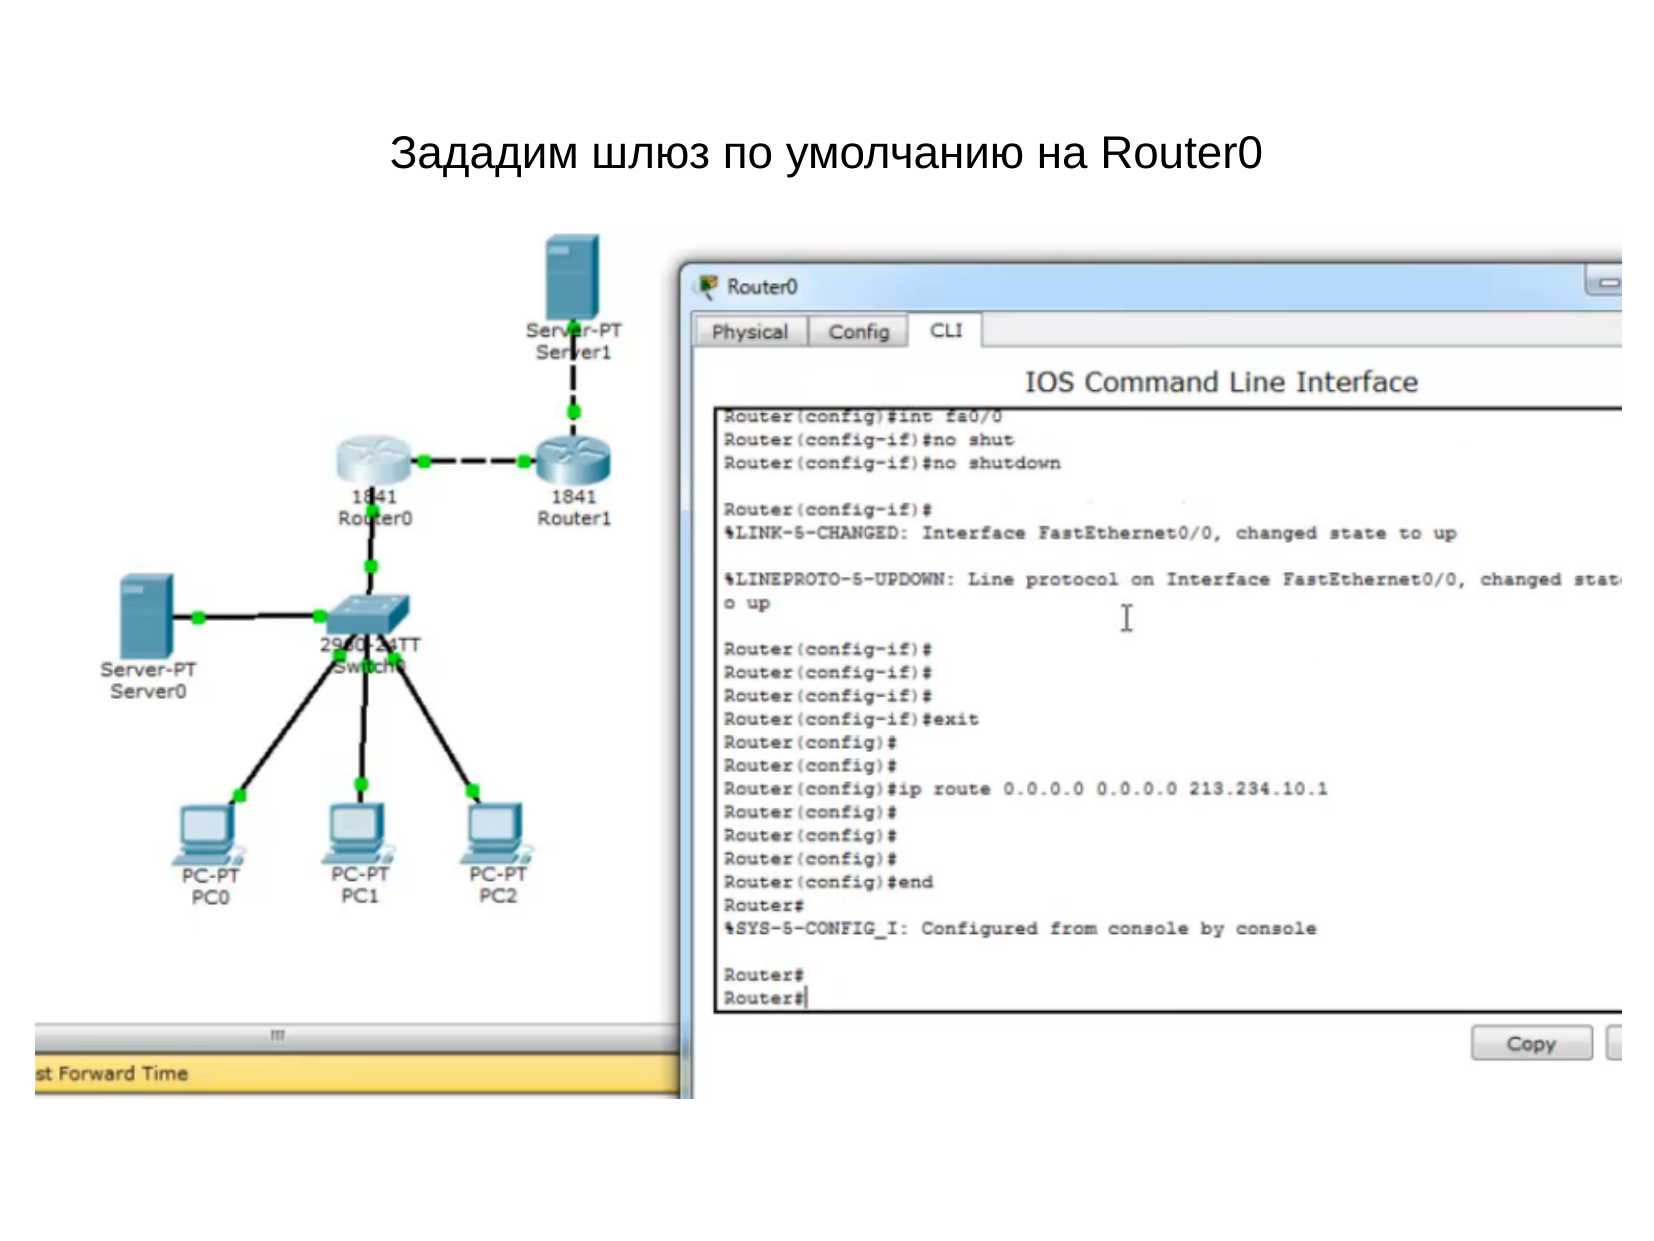

# Зададим шлюз по умолчанию на Router0